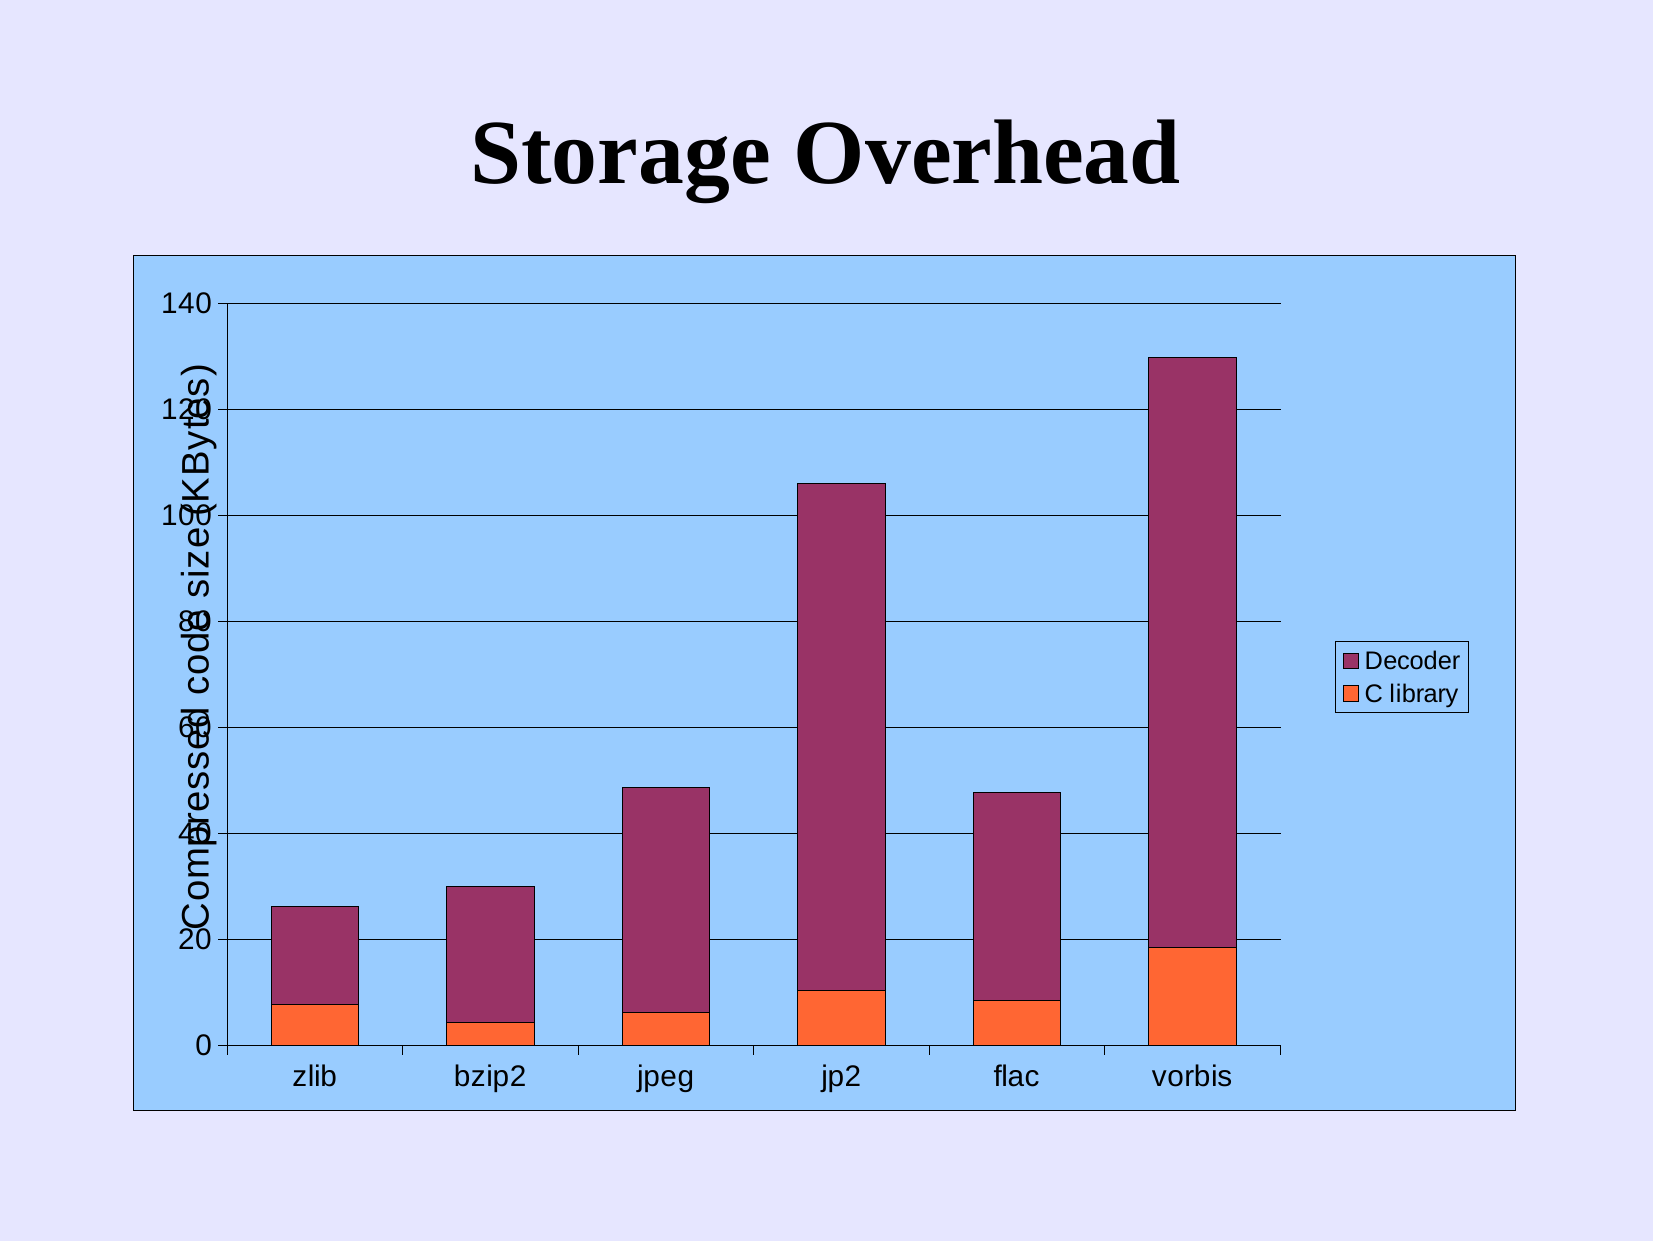

# Storage Overhead
### Chart
| Category | C library | Decoder |
|---|---|---|
| zlib | 7.74608695652174 | 18.4539130434783 |
| bzip2 | 4.28945147679325 | 25.6105485232068 |
| jpeg | 6.25730880929332 | 42.3426911907067 |
| jp2 | 10.4361035422343 | 95.4638964577657 |
| flac | 8.49834146341463 | 39.1016585365854 |
| vorbis | 18.3936161096829 | 111.306383890317 |